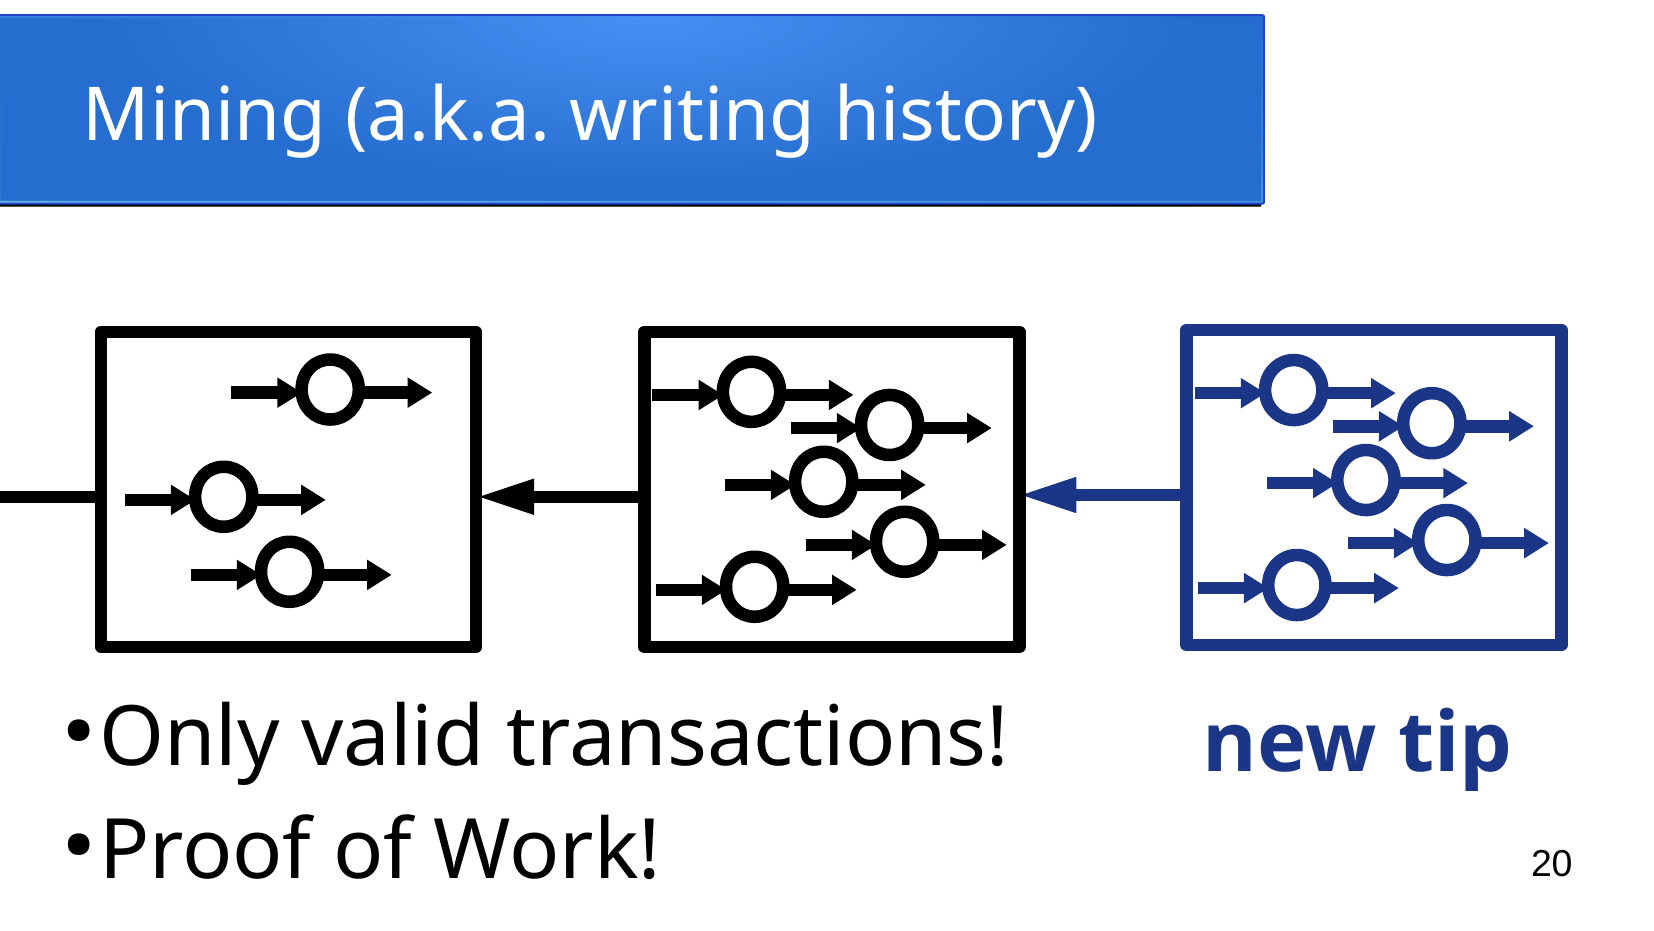

# Mining (a.k.a. writing history)
Only valid transactions!
Proof of Work!
new tip